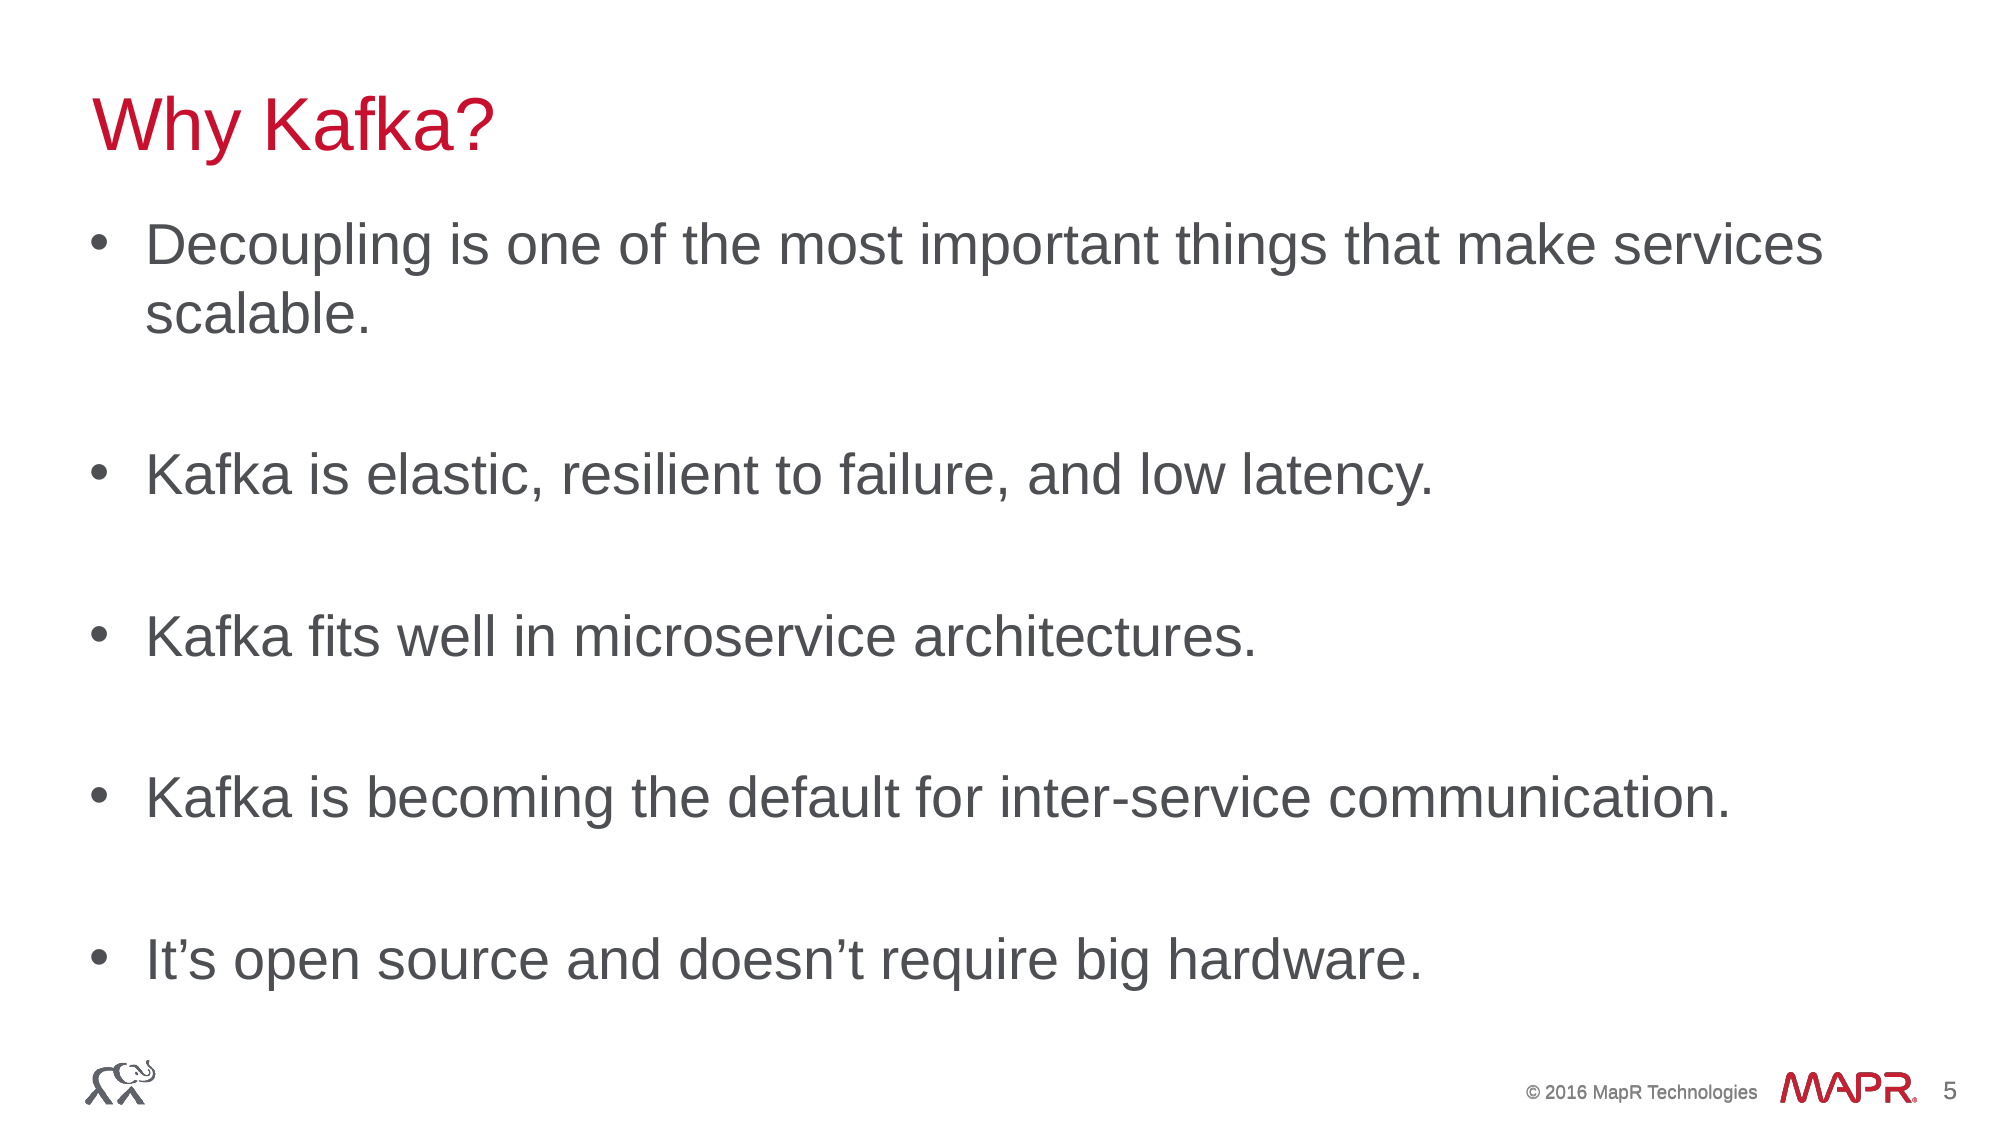

Why Kafka?
# Decoupling is one of the most important things that make services scalable.
Kafka is elastic, resilient to failure, and low latency.
Kafka fits well in microservice architectures.
Kafka is becoming the default for inter-service communication.
It’s open source and doesn’t require big hardware.